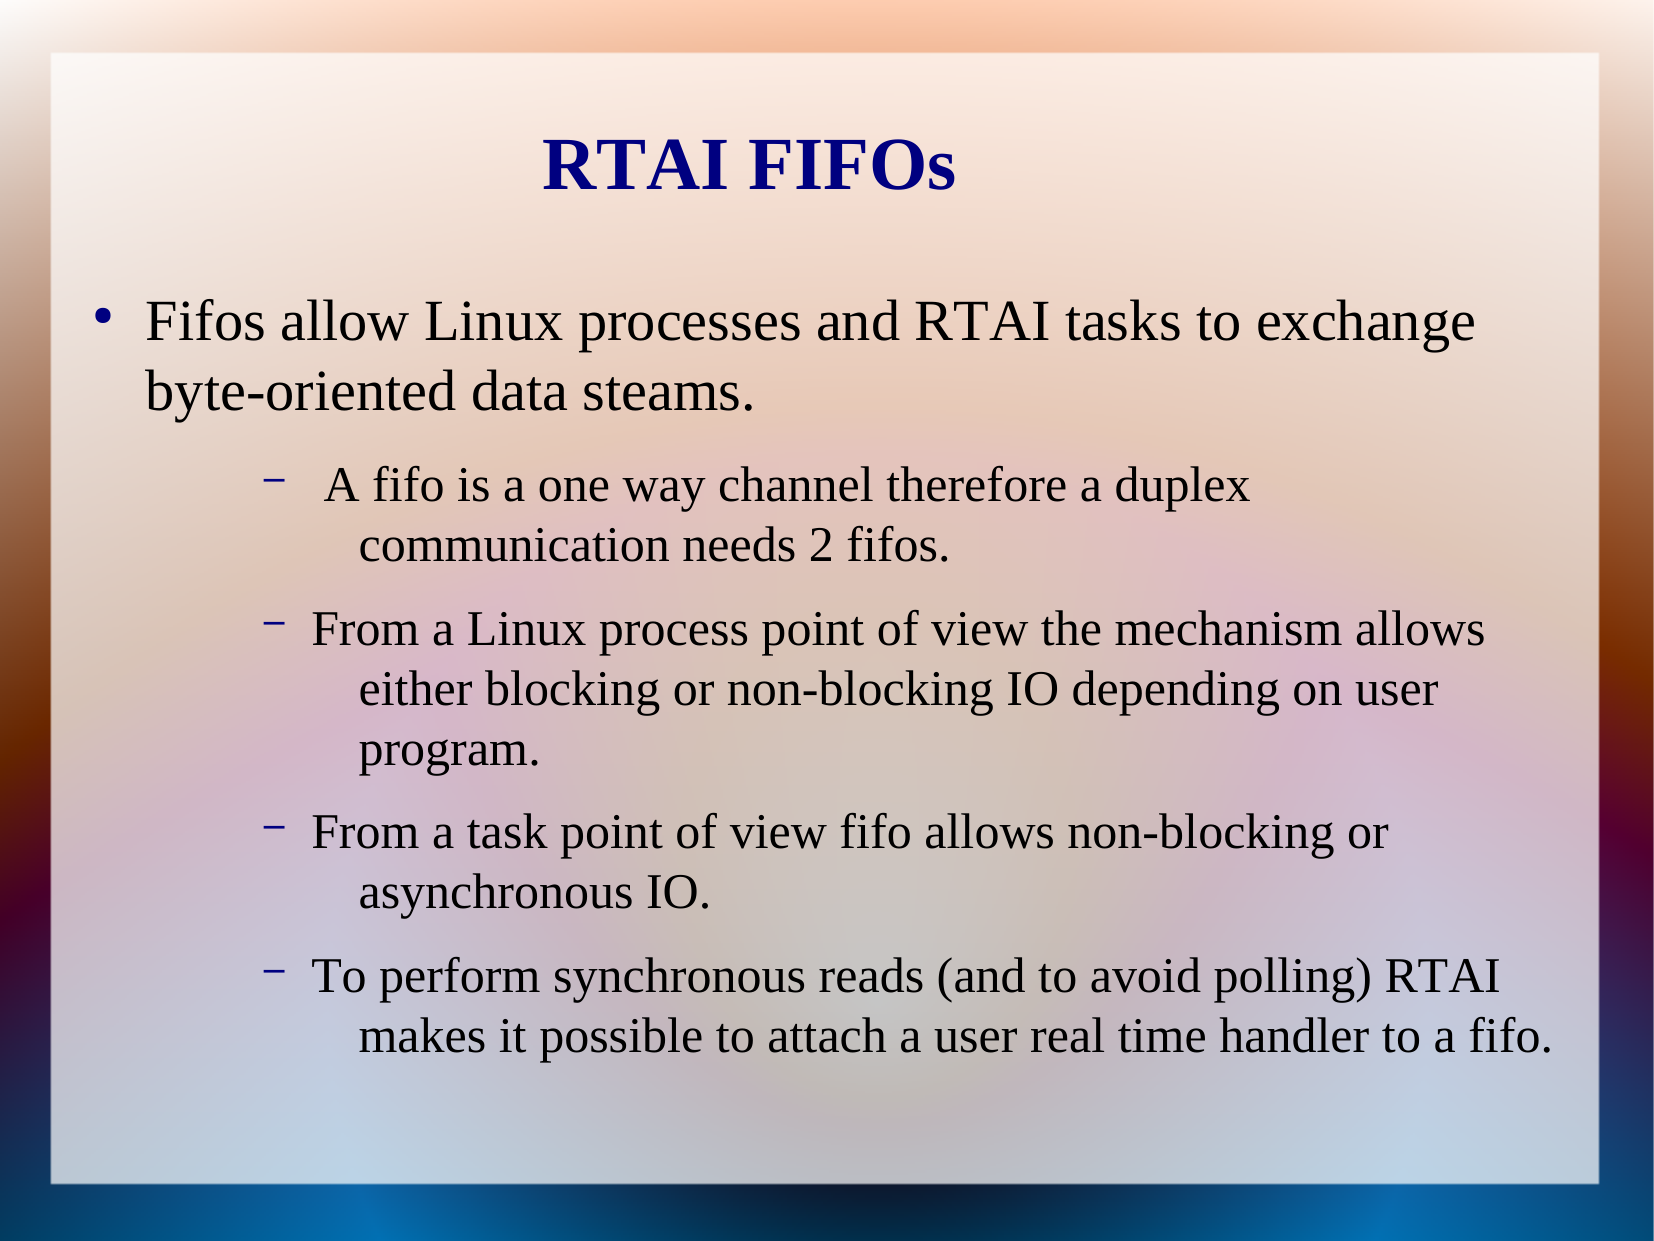

# RTAI FIFOs
Fifos allow Linux processes and RTAI tasks to exchange byte-oriented data steams.
 A fifo is a one way channel therefore a duplex communication needs 2 fifos.
From a Linux process point of view the mechanism allows either blocking or non-blocking IO depending on user program.
From a task point of view fifo allows non-blocking or asynchronous IO.
To perform synchronous reads (and to avoid polling) RTAI makes it possible to attach a user real time handler to a fifo.